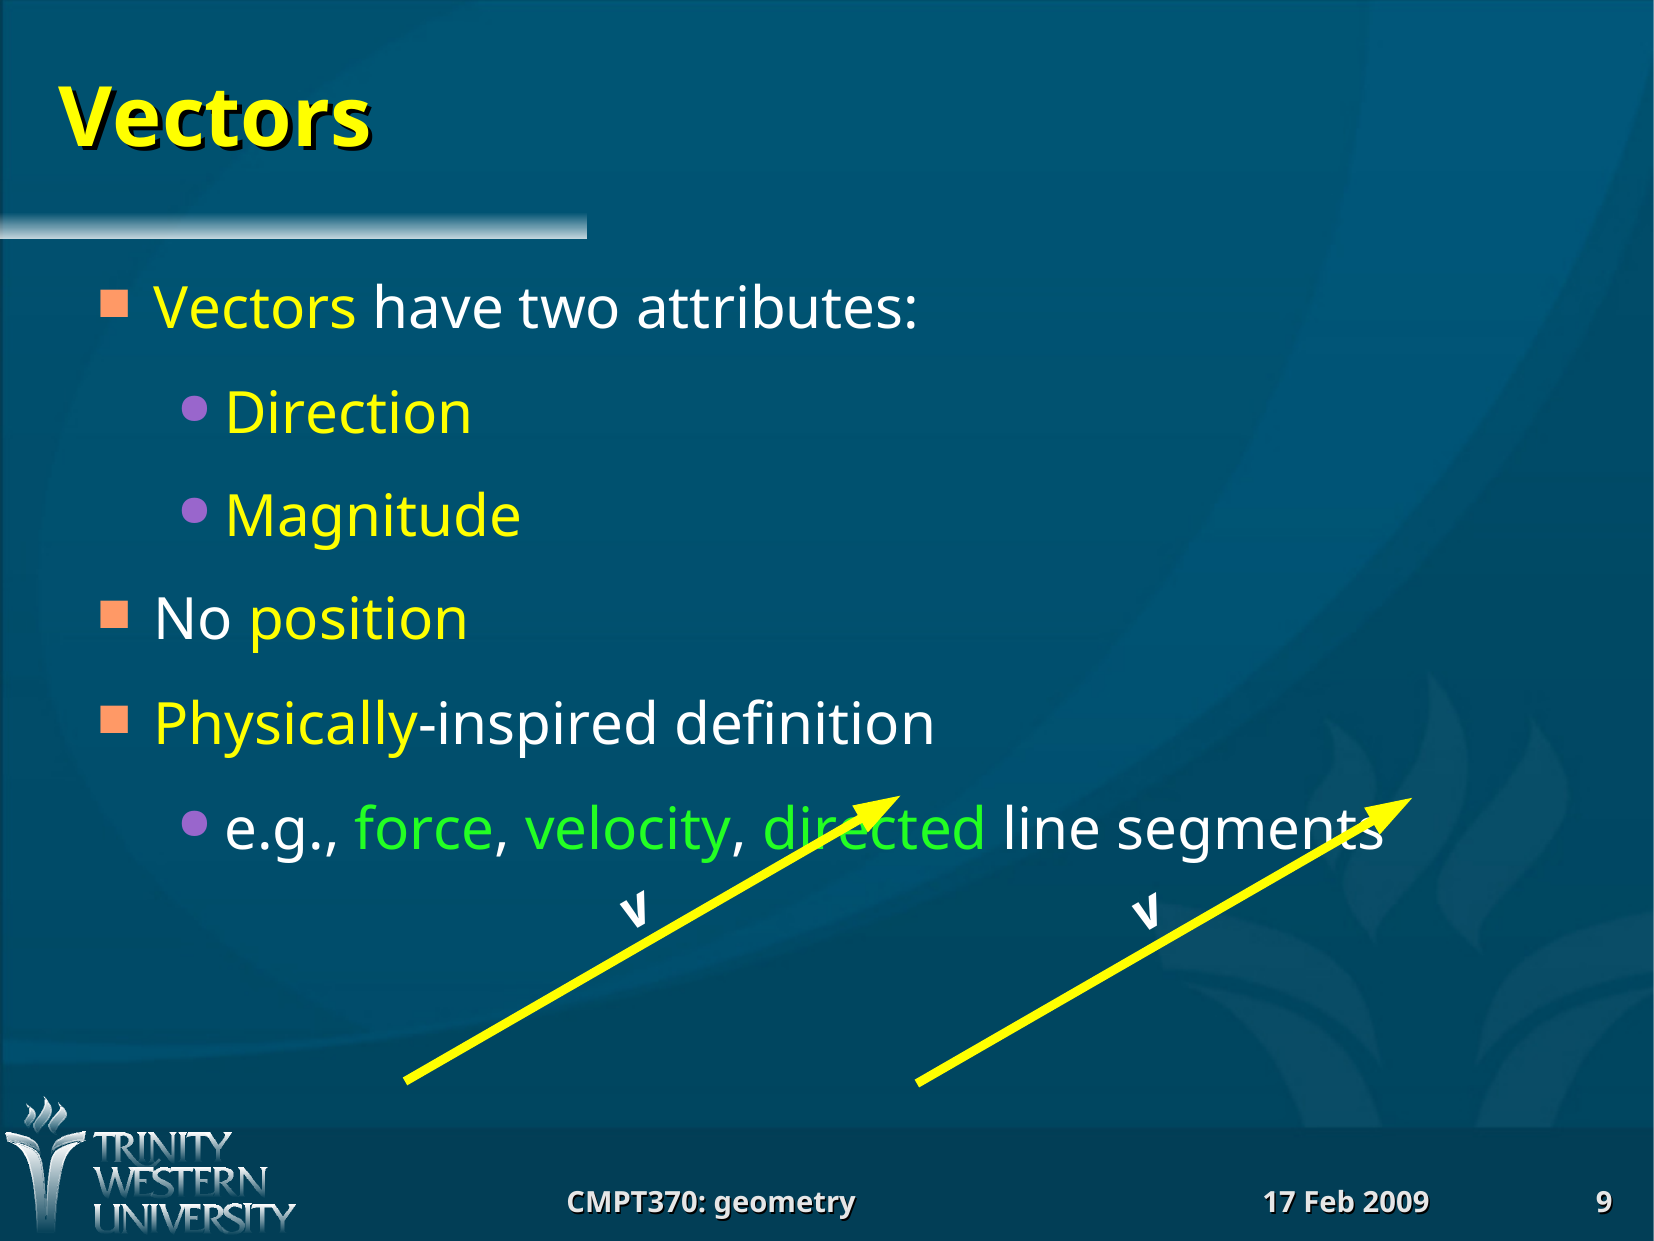

# Vectors
Vectors have two attributes:
Direction
Magnitude
No position
Physically-inspired definition
e.g., force, velocity, directed line segments
v
v
CMPT370: geometry
17 Feb 2009
9